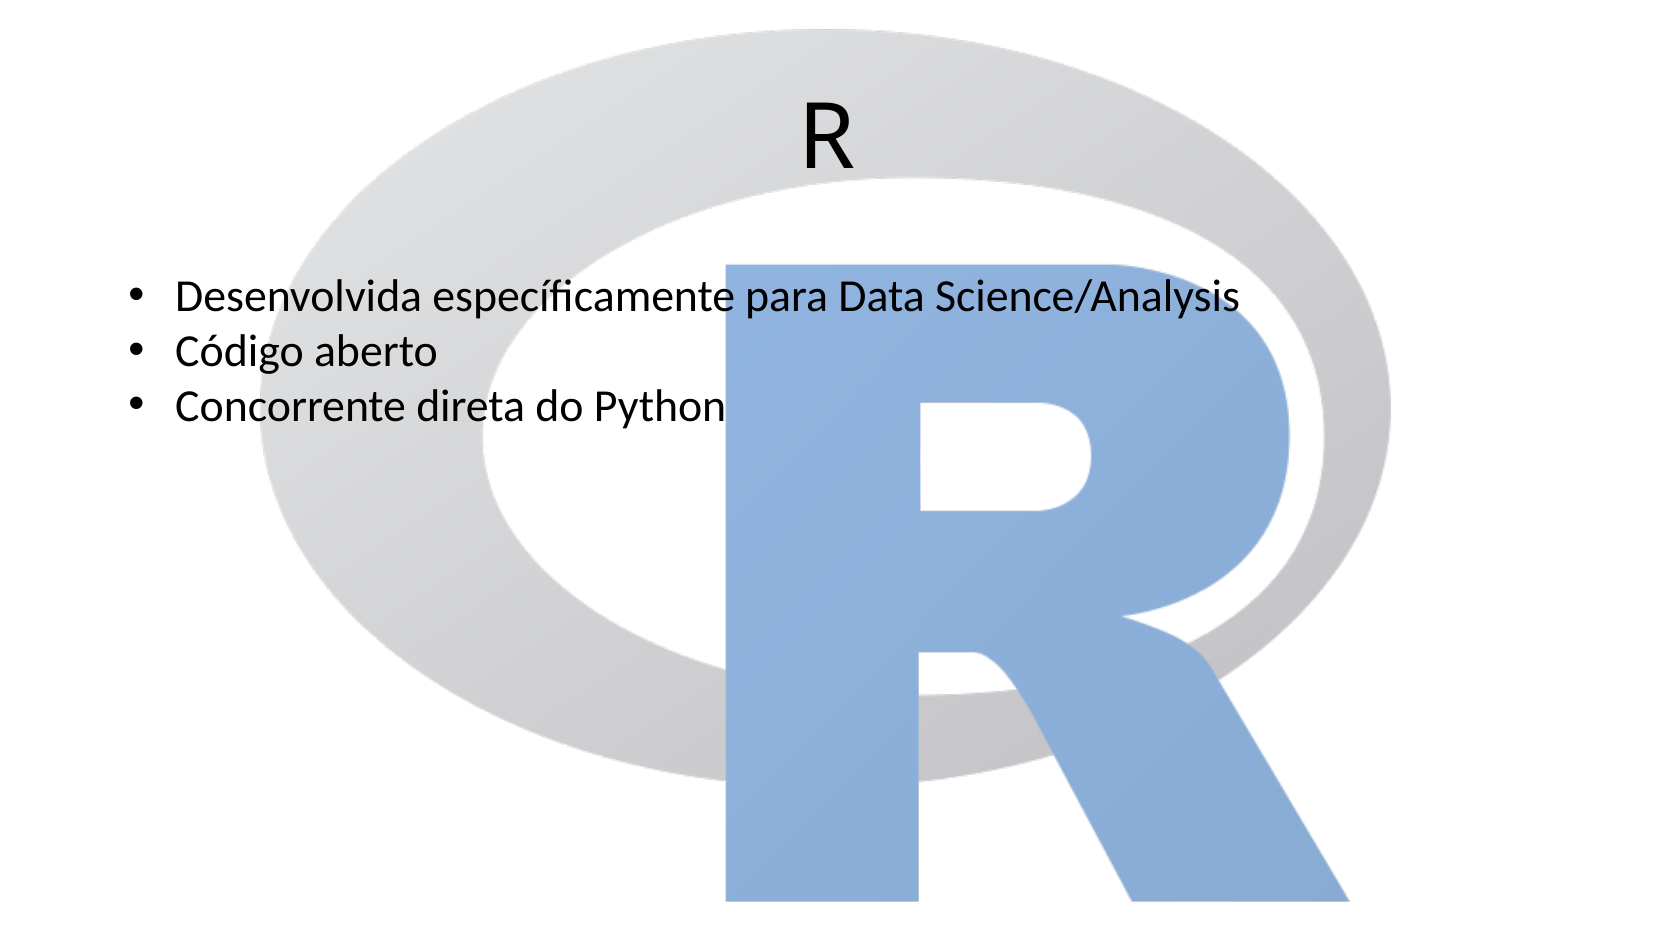

# R
Desenvolvida específicamente para Data Science/Analysis
Código aberto
Concorrente direta do Python